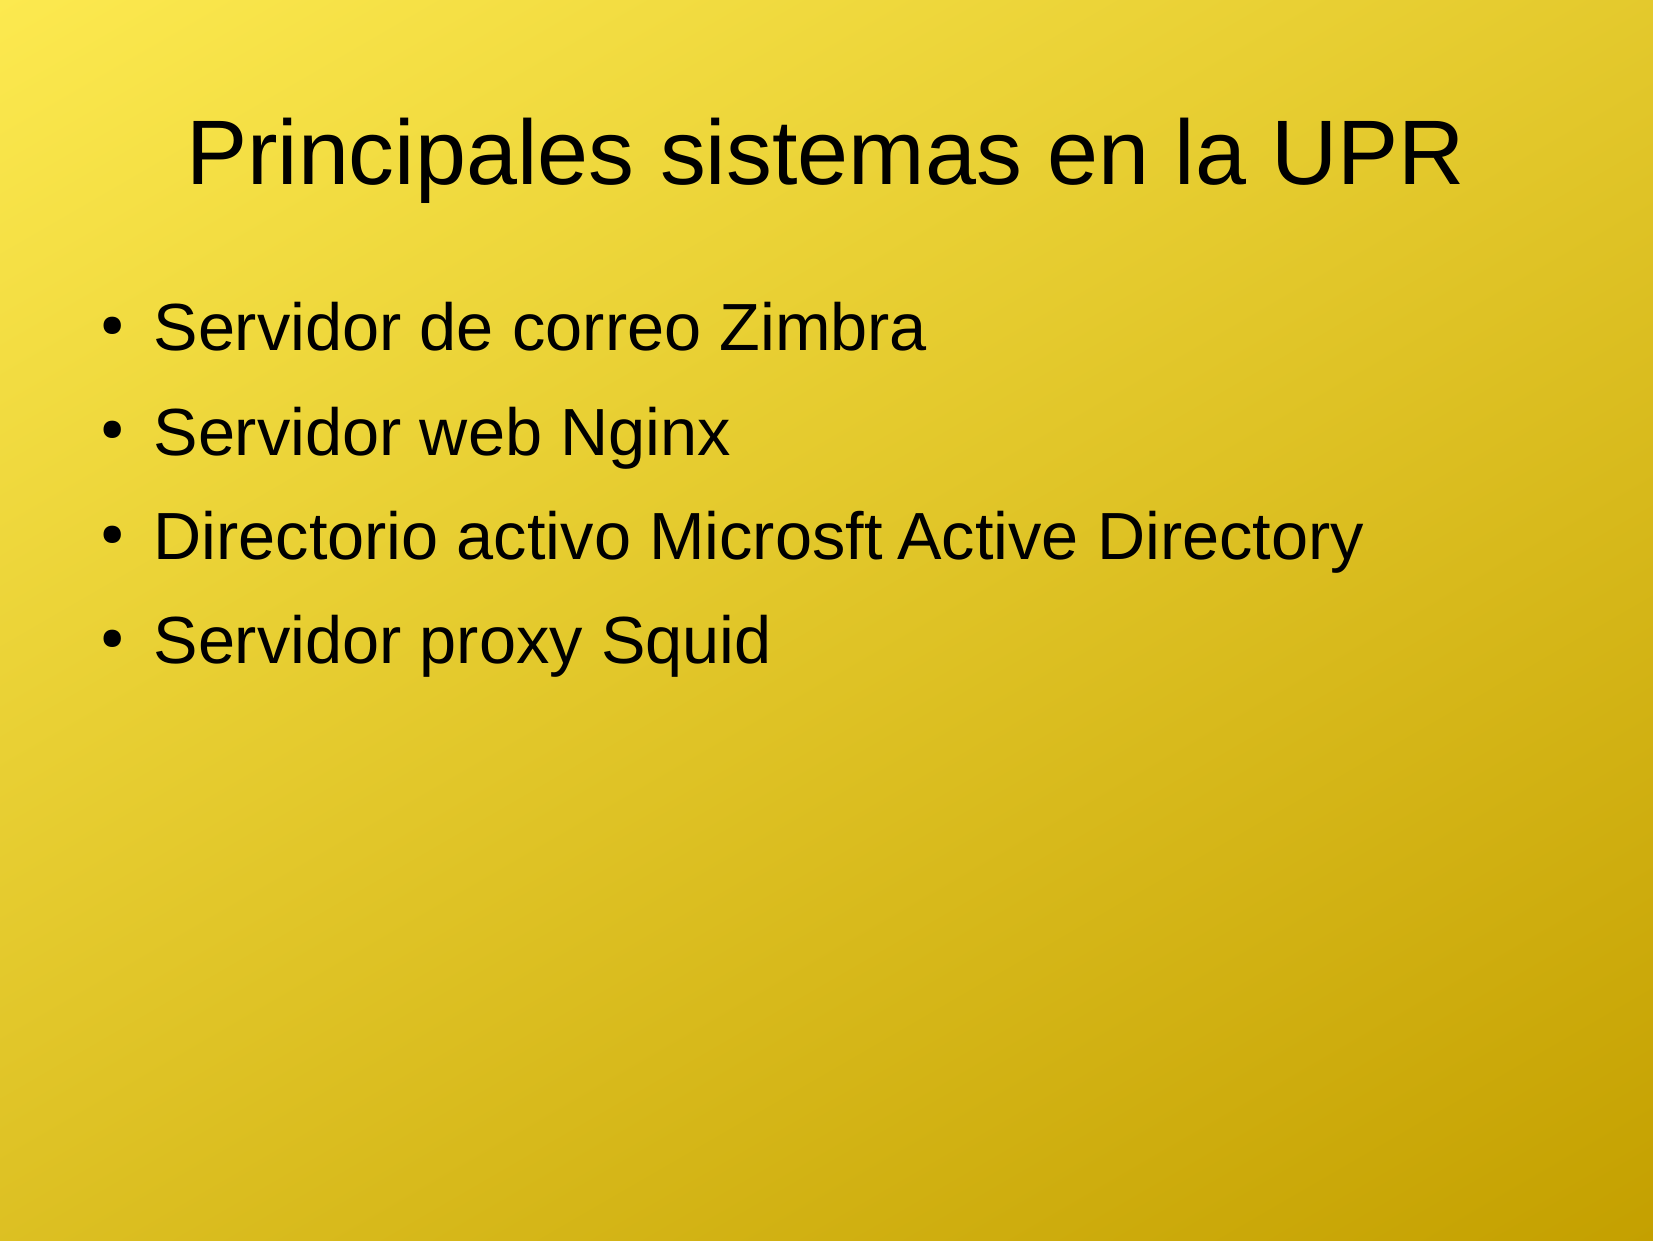

# Principales sistemas en la UPR
Servidor de correo Zimbra
Servidor web Nginx
Directorio activo Microsft Active Directory
Servidor proxy Squid